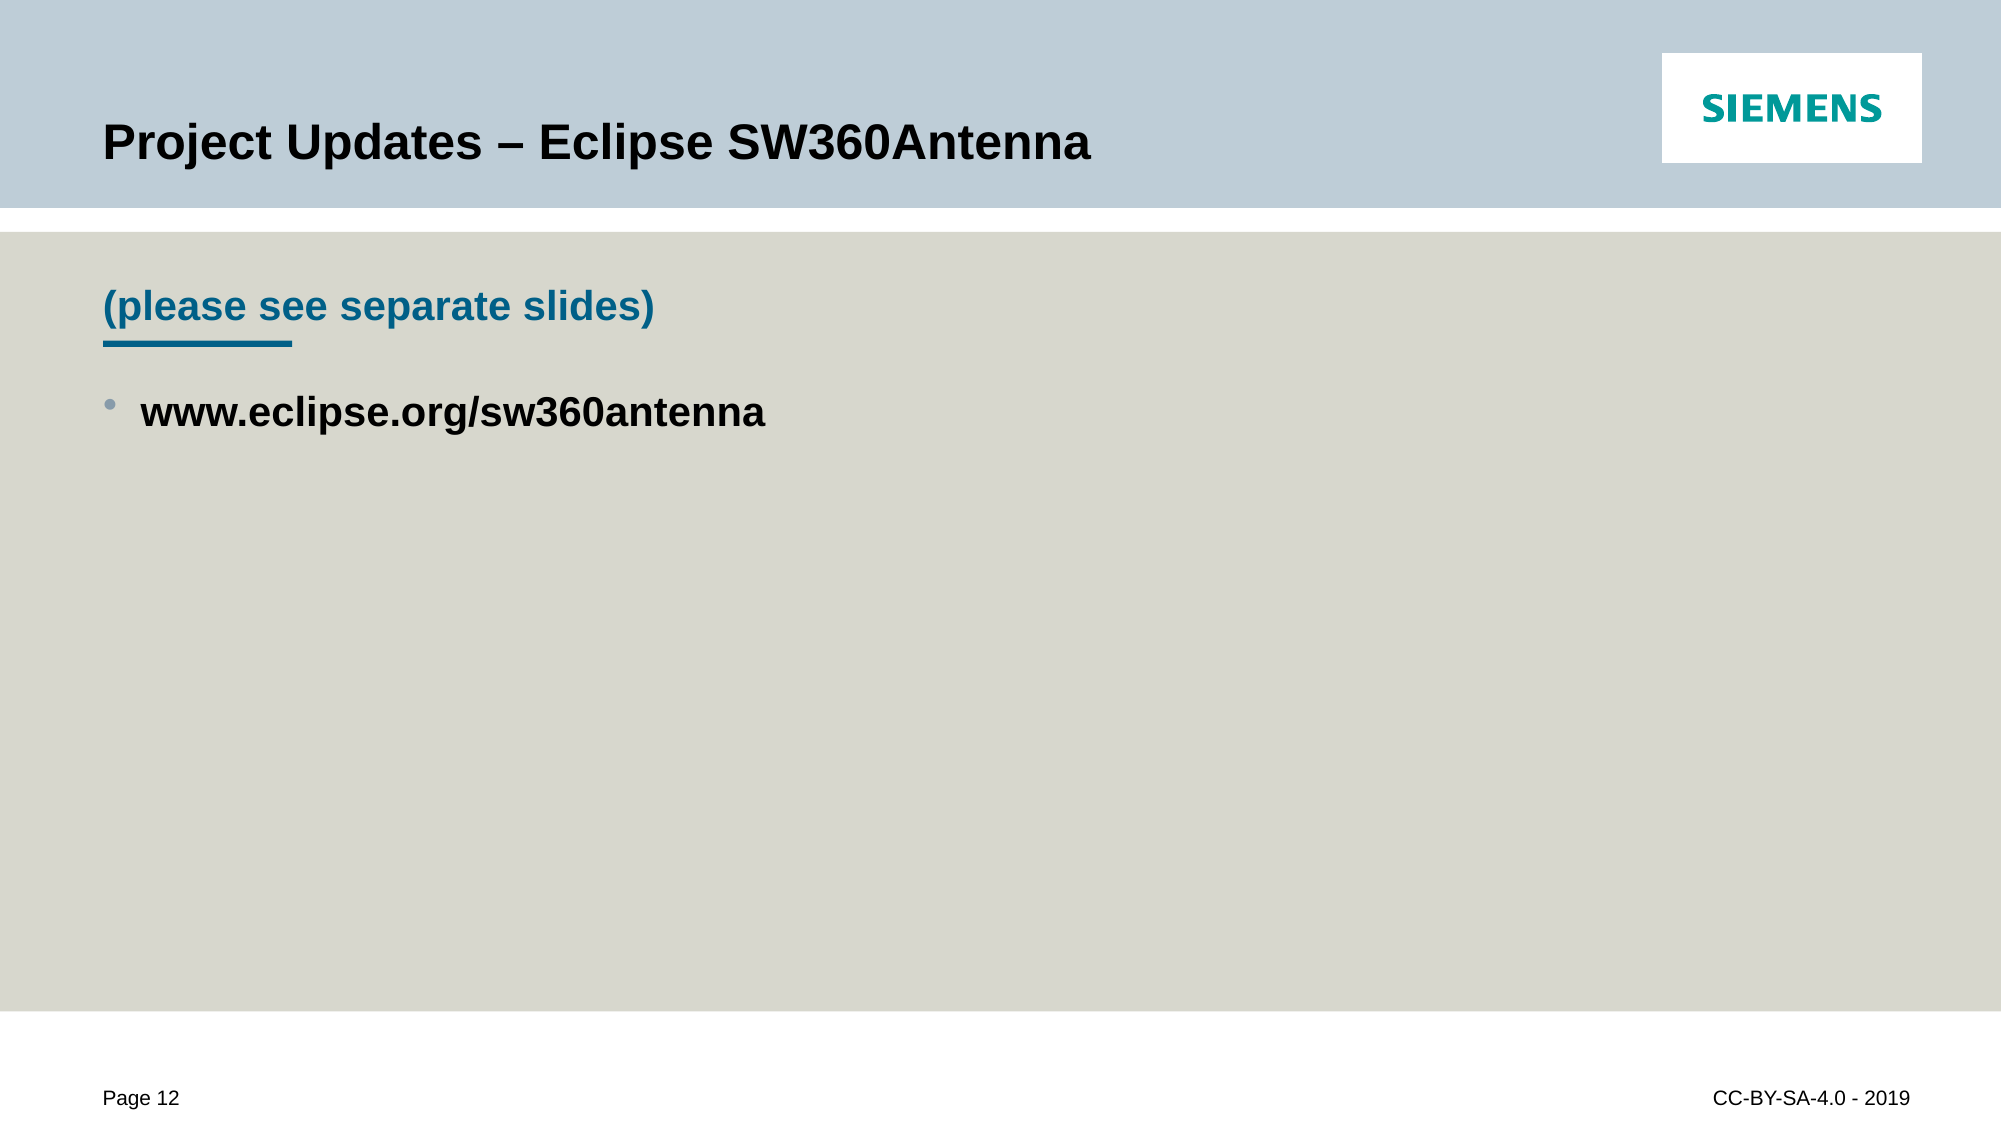

# Project Updates – Eclipse SW360Antenna
(please see separate slides)
www.eclipse.org/sw360antenna